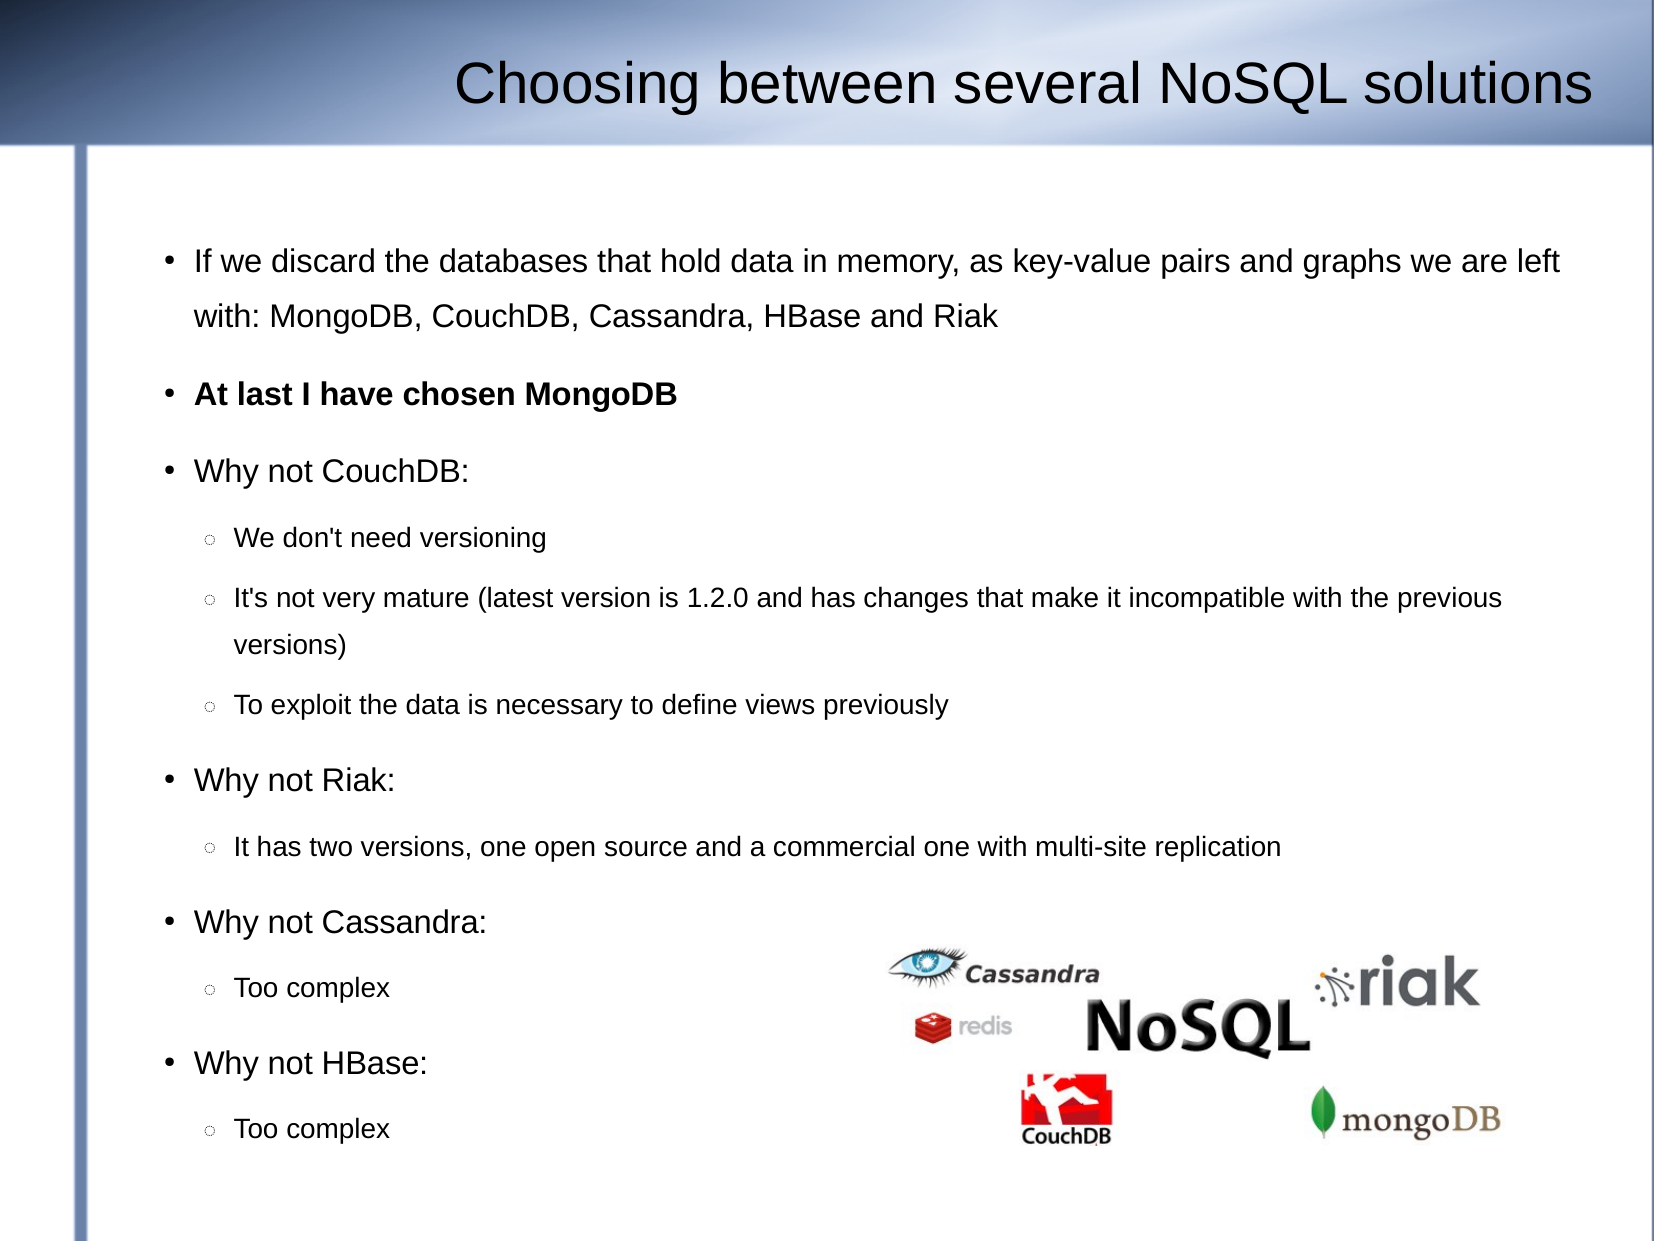

# Choosing between several NoSQL solutions
If we discard the databases that hold data in memory, as key-value pairs and graphs we are left with: MongoDB, CouchDB, Cassandra, HBase and Riak
At last I have chosen MongoDB
Why not CouchDB:
We don't need versioning
It's not very mature (latest version is 1.2.0 and has changes that make it incompatible with the previous versions)
To exploit the data is necessary to define views previously
Why not Riak:
It has two versions, one open source and a commercial one with multi-site replication
Why not Cassandra:
Too complex
Why not HBase:
Too complex